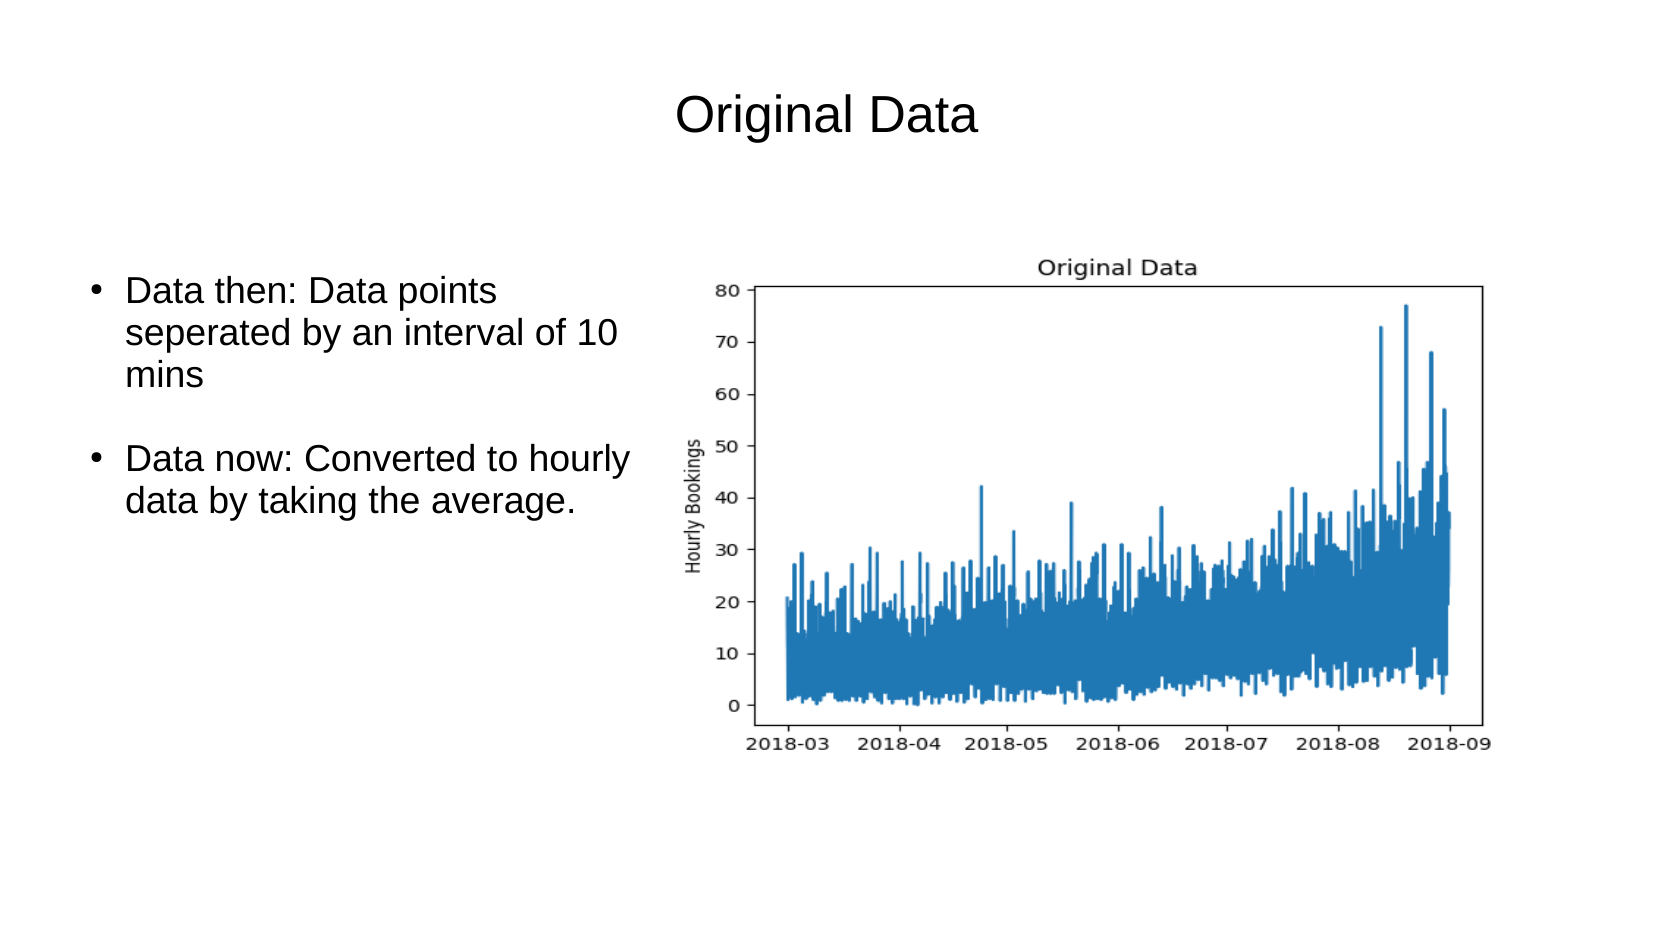

# Original Data
Data then: Data points seperated by an interval of 10 mins
Data now: Converted to hourly data by taking the average.